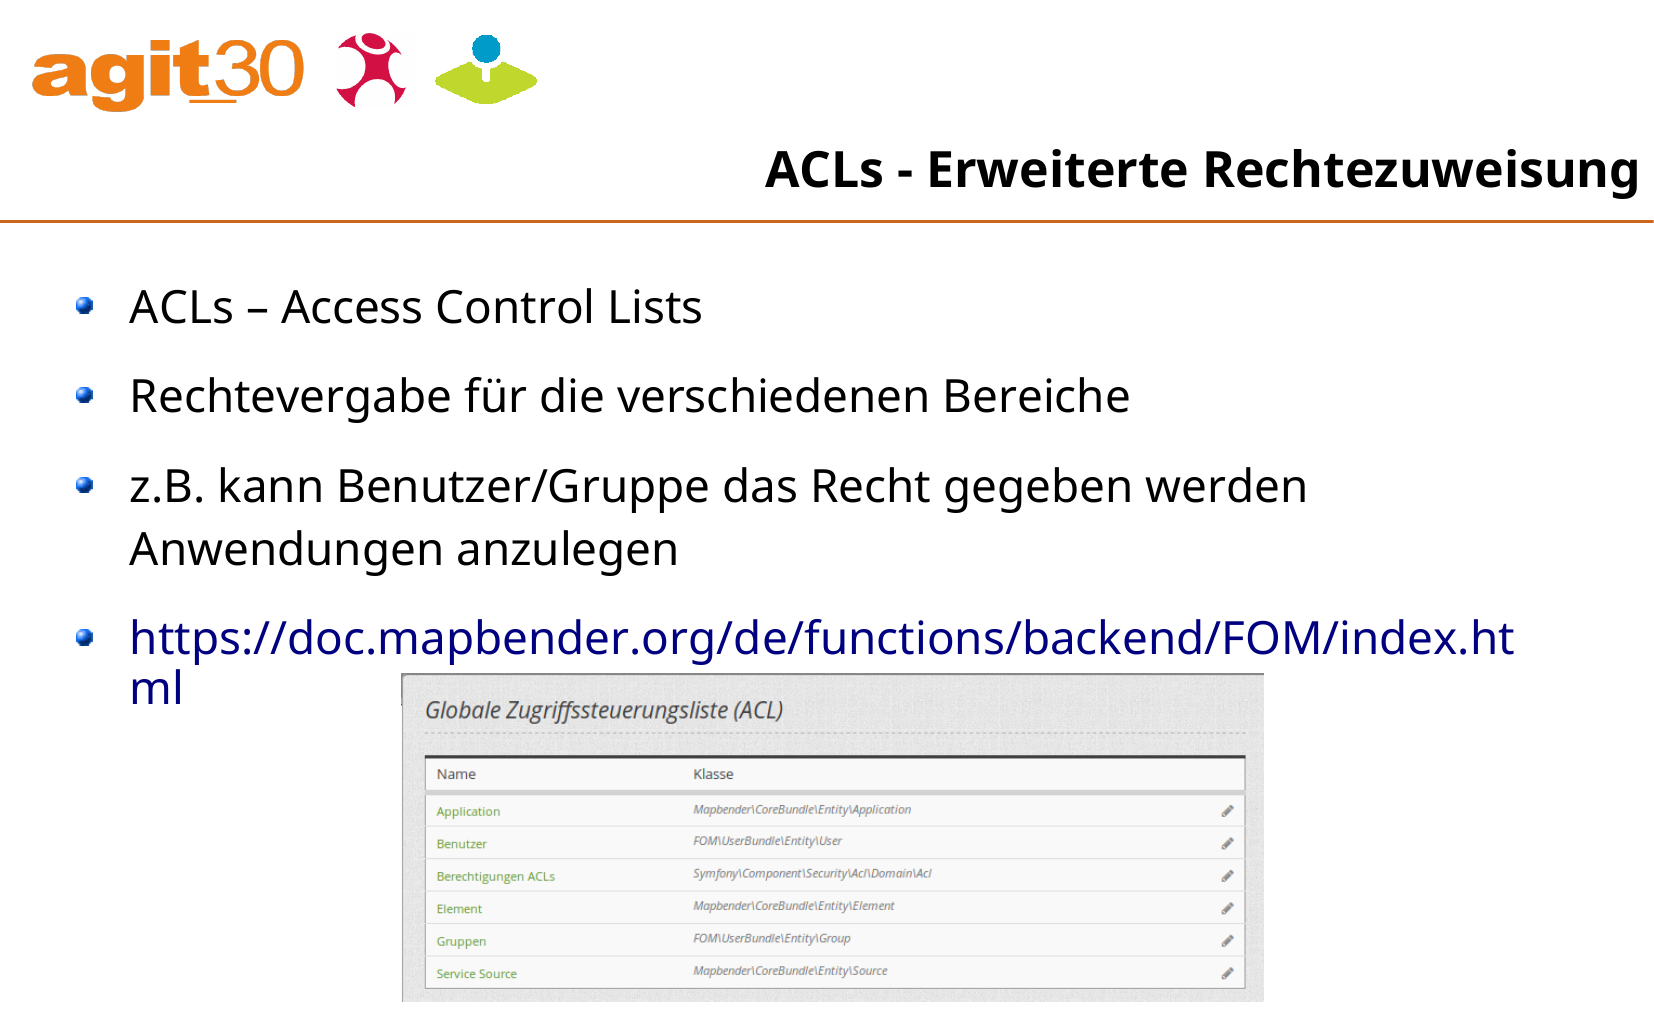

# ACLs - Erweiterte Rechtezuweisung
ACLs – Access Control Lists
Rechtevergabe für die verschiedenen Bereiche
z.B. kann Benutzer/Gruppe das Recht gegeben werden Anwendungen anzulegen
https://doc.mapbender.org/de/functions/backend/FOM/index.html